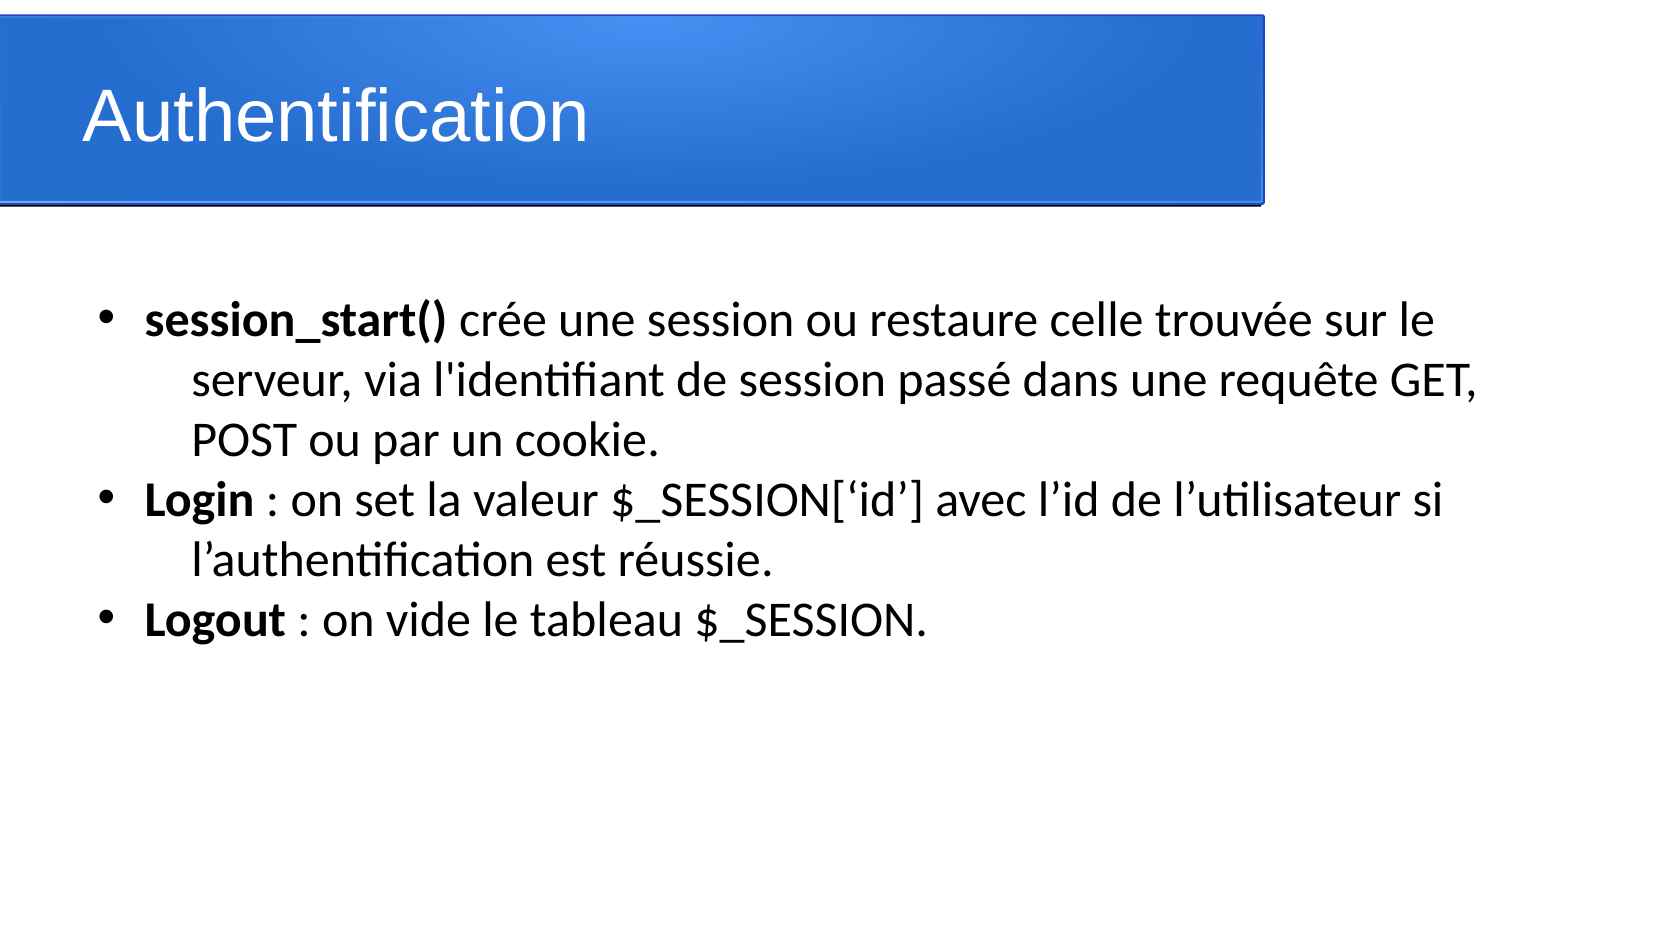

# Authentification
session_start() crée une session ou restaure celle trouvée sur le serveur, via l'identifiant de session passé dans une requête GET, POST ou par un cookie.
Login : on set la valeur $_SESSION[‘id’] avec l’id de l’utilisateur si l’authentification est réussie.
Logout : on vide le tableau $_SESSION.